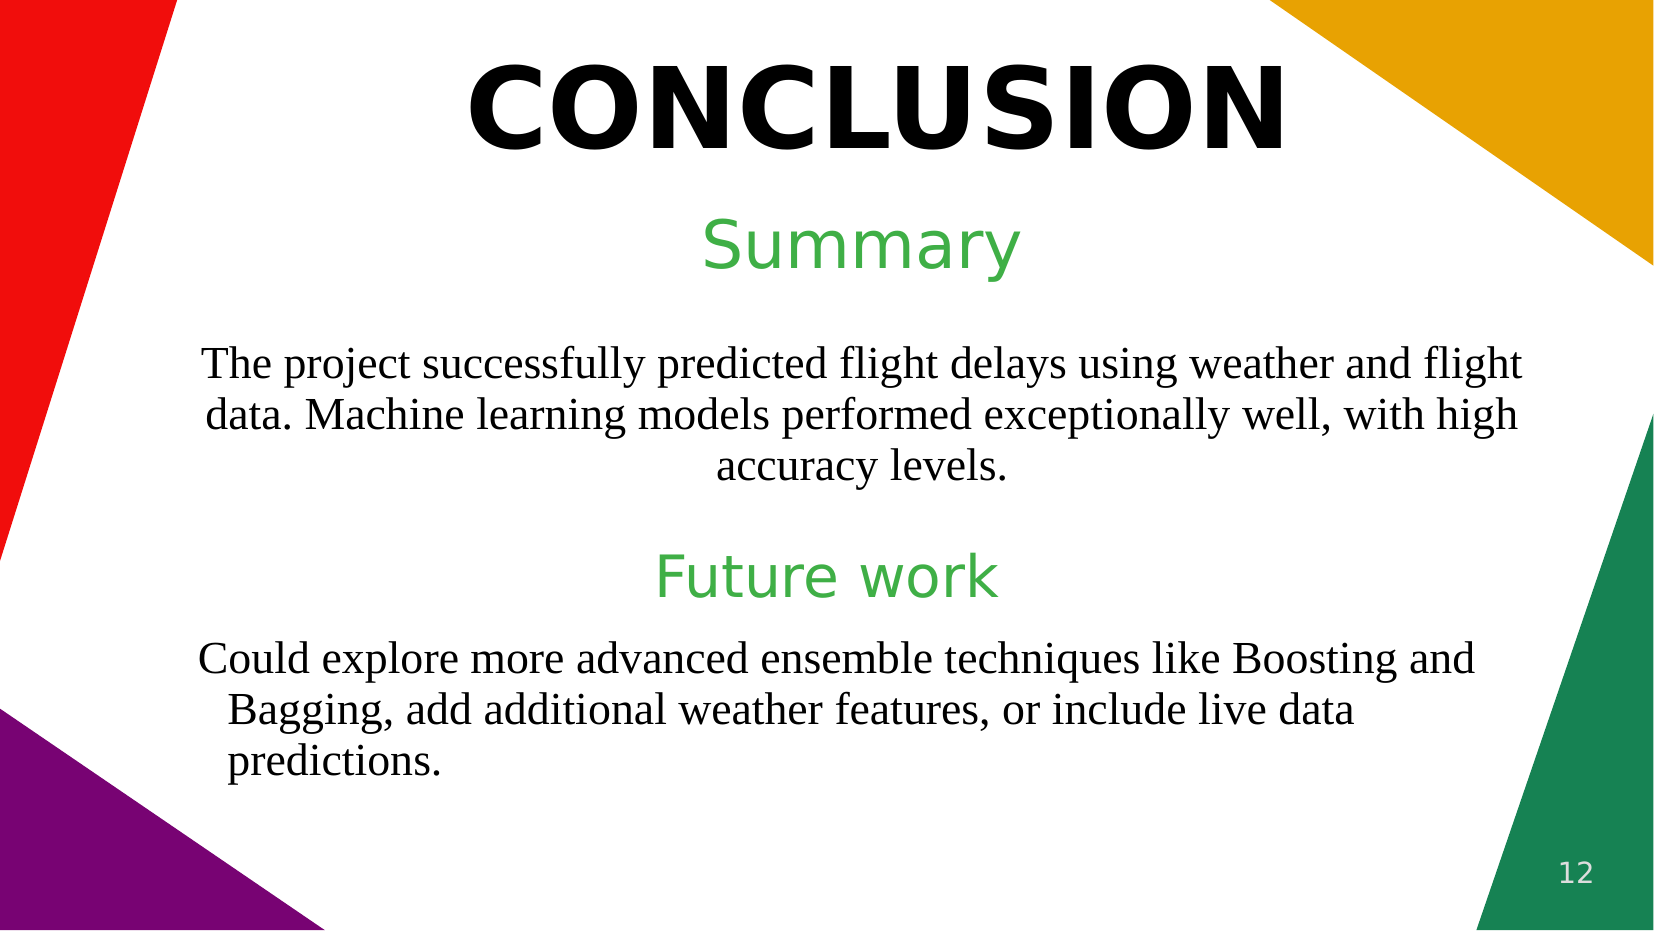

# CONCLUSION
Summary
The project successfully predicted flight delays using weather and flight data. Machine learning models performed exceptionally well, with high accuracy levels.
Future work
Could explore more advanced ensemble techniques like Boosting and Bagging, add additional weather features, or include live data predictions.
12